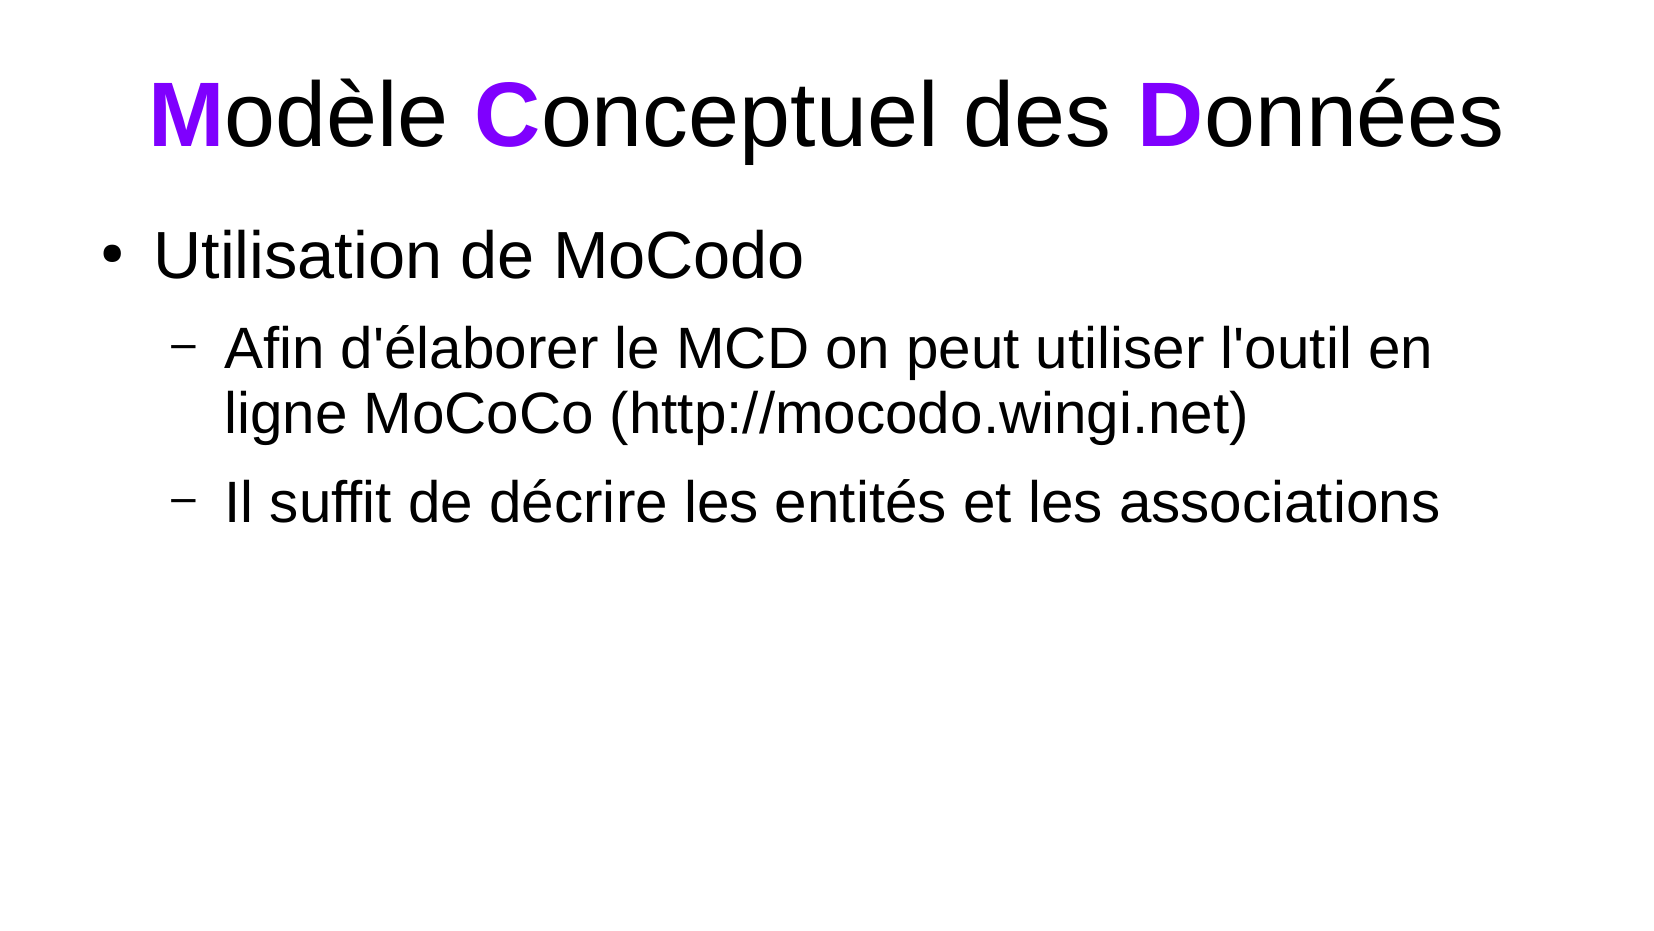

# Modèle Conceptuel des Données
Utilisation de MoCodo
Afin d'élaborer le MCD on peut utiliser l'outil en ligne MoCoCo (http://mocodo.wingi.net)
Il suffit de décrire les entités et les associations